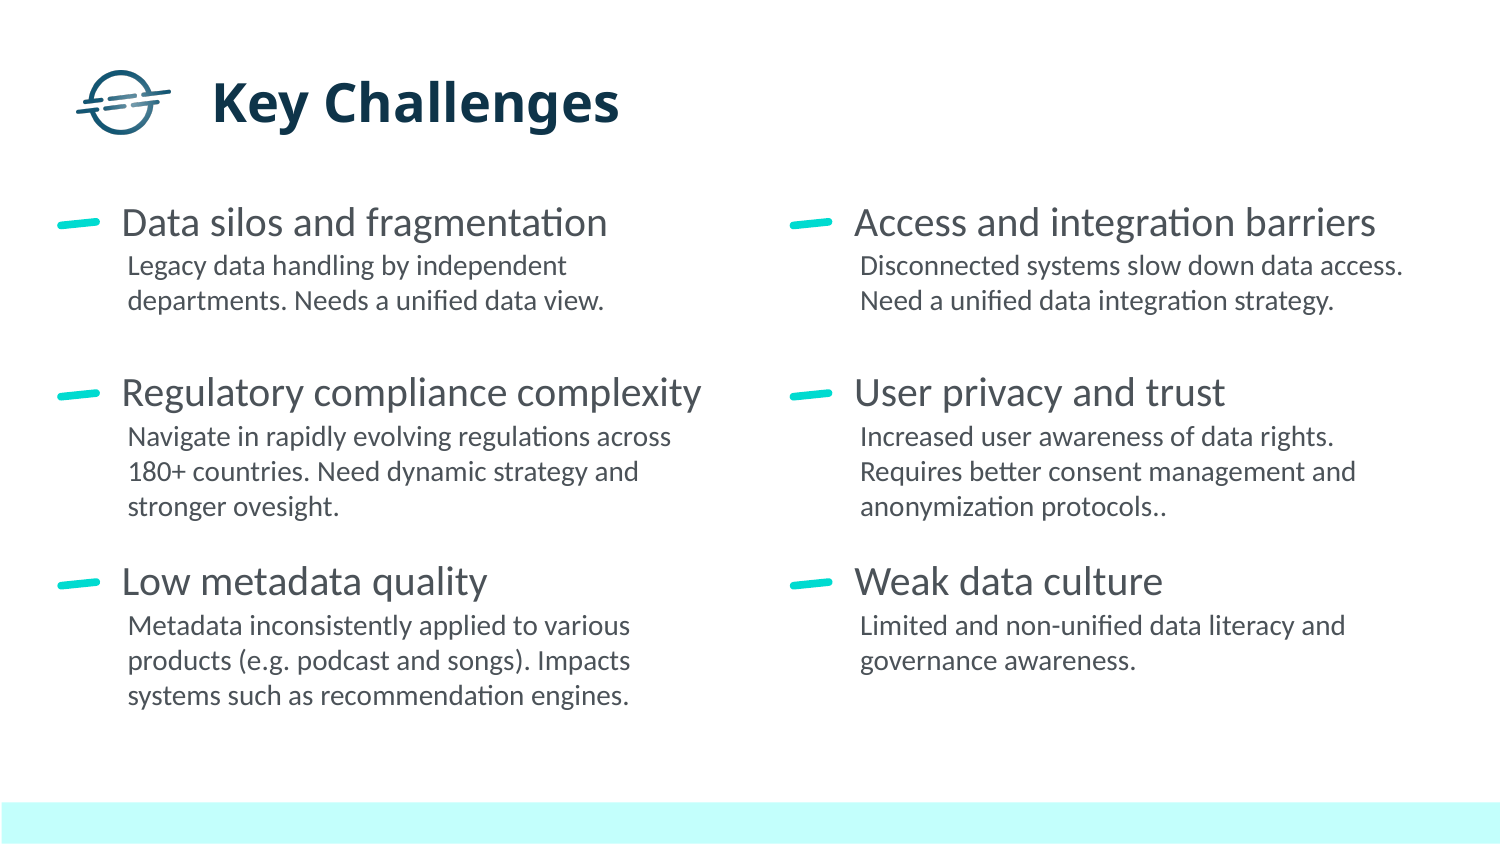

# Key Challenges
Data silos and fragmentation
Access and integration barriers
Legacy data handling by independent departments. Needs a unified data view.
Disconnected systems slow down data access. Need a unified data integration strategy.
Regulatory compliance complexity
User privacy and trust
Navigate in rapidly evolving regulations across 180+ countries. Need dynamic strategy and stronger ovesight.
Increased user awareness of data rights. Requires better consent management and anonymization protocols..
Low metadata quality
Weak data culture
Metadata inconsistently applied to various products (e.g. podcast and songs). Impacts systems such as recommendation engines.
Limited and non-unified data literacy and governance awareness.